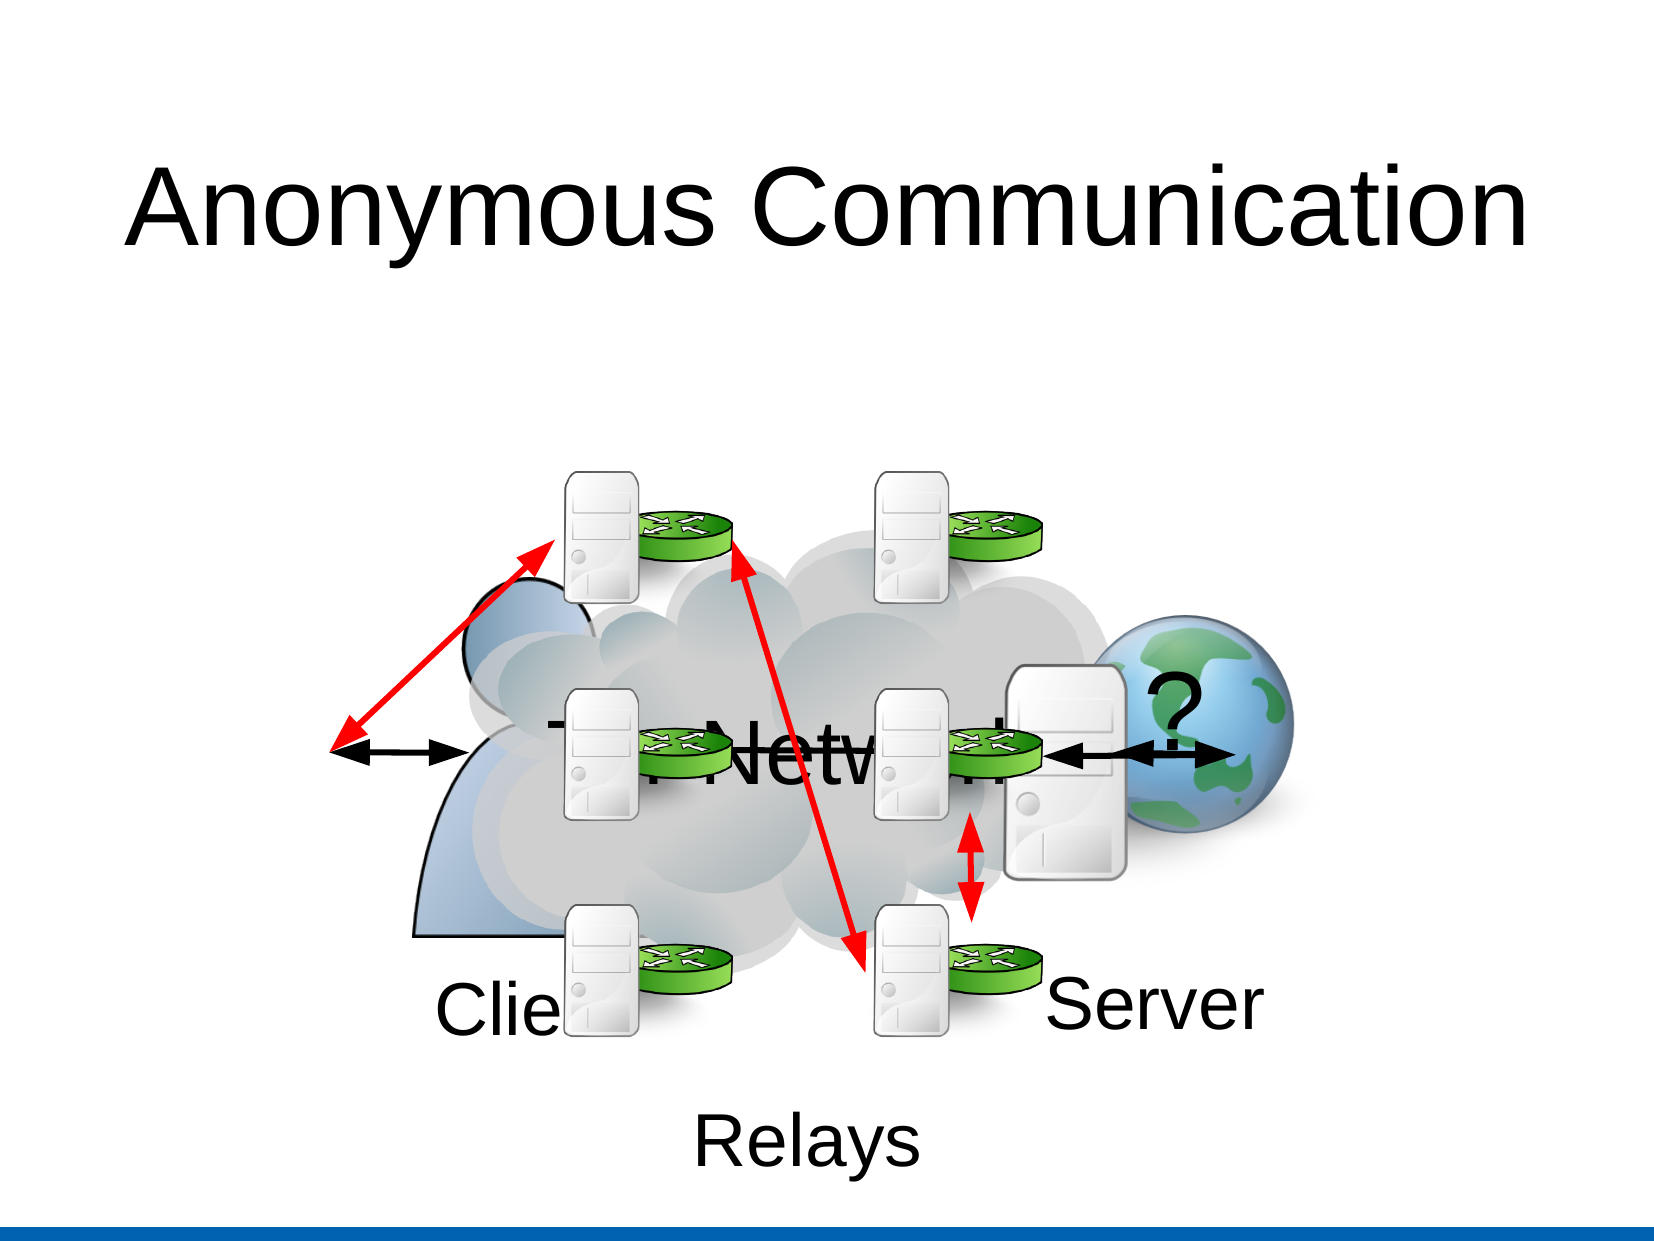

# Anonymous Communication
Tor Network
Client
Server
Relays